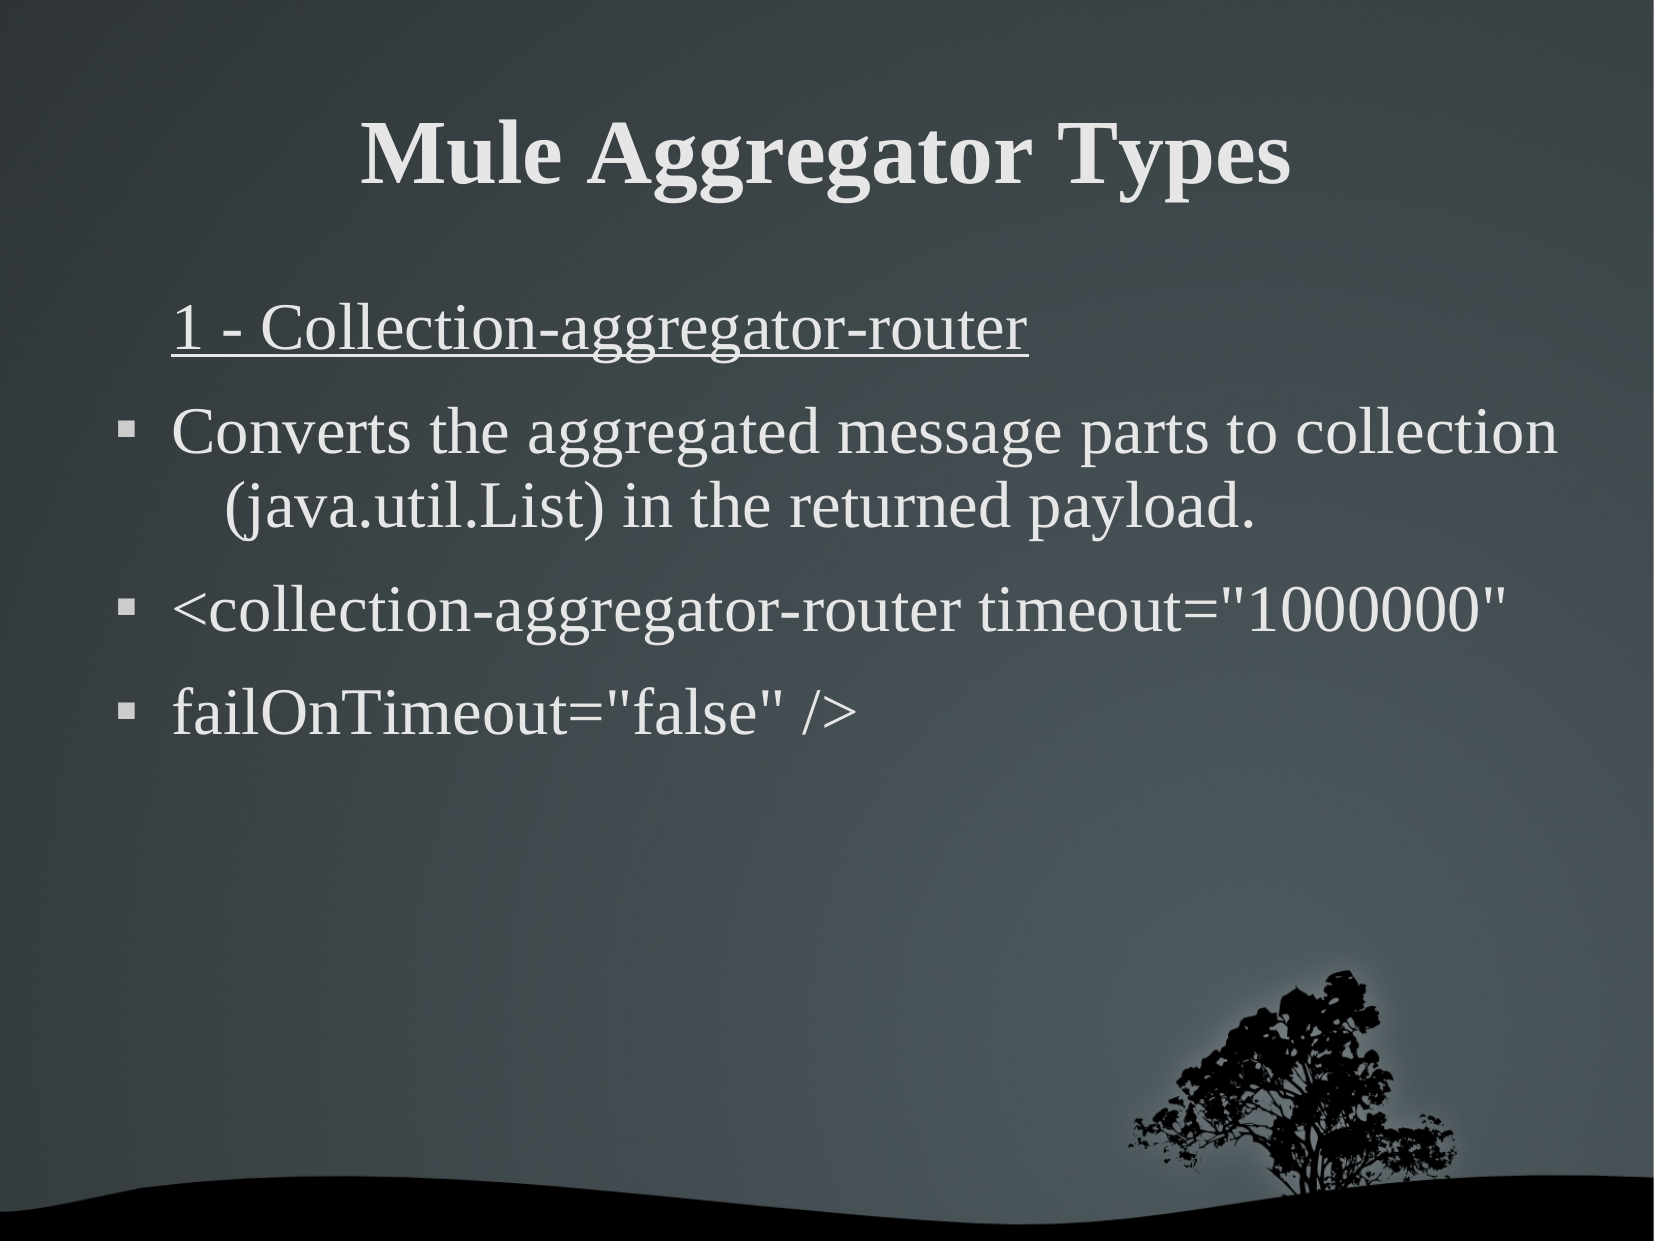

# Mule Aggregator Types
1 - Collection-aggregator-router
Converts the aggregated message parts to collection (java.util.List) in the returned payload.
<collection-aggregator-router timeout="1000000"
failOnTimeout="false" />